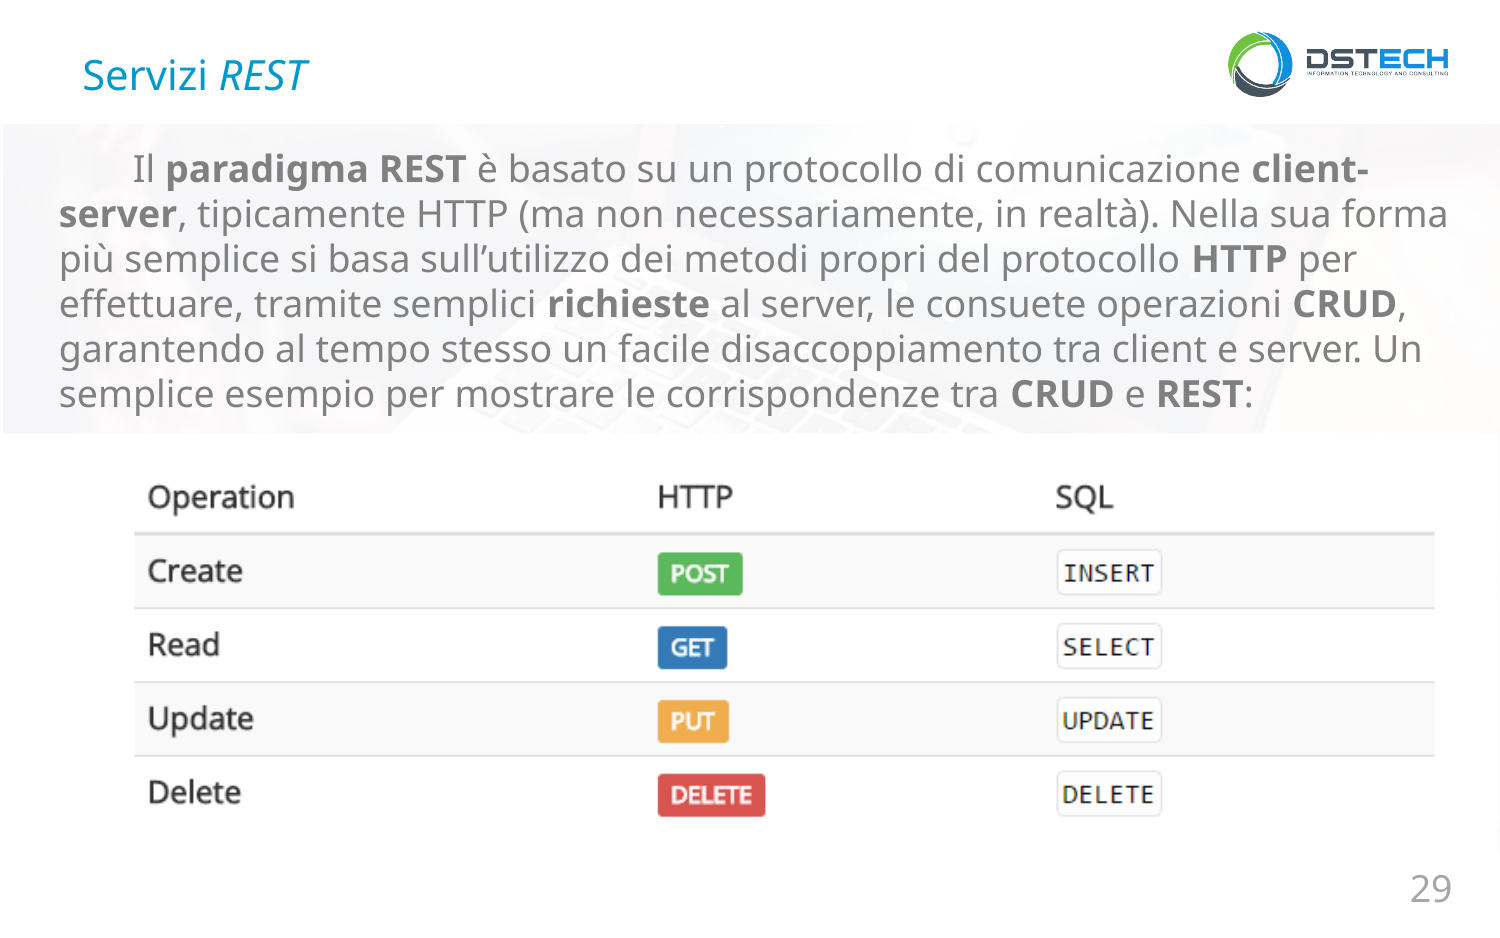

Servizi REST
	Il paradigma REST è basato su un protocollo di comunicazione client-server, tipicamente HTTP (ma non necessariamente, in realtà). Nella sua forma più semplice si basa sull’utilizzo dei metodi propri del protocollo HTTP per effettuare, tramite semplici richieste al server, le consuete operazioni CRUD, garantendo al tempo stesso un facile disaccoppiamento tra client e server. Un semplice esempio per mostrare le corrispondenze tra CRUD e REST:
29